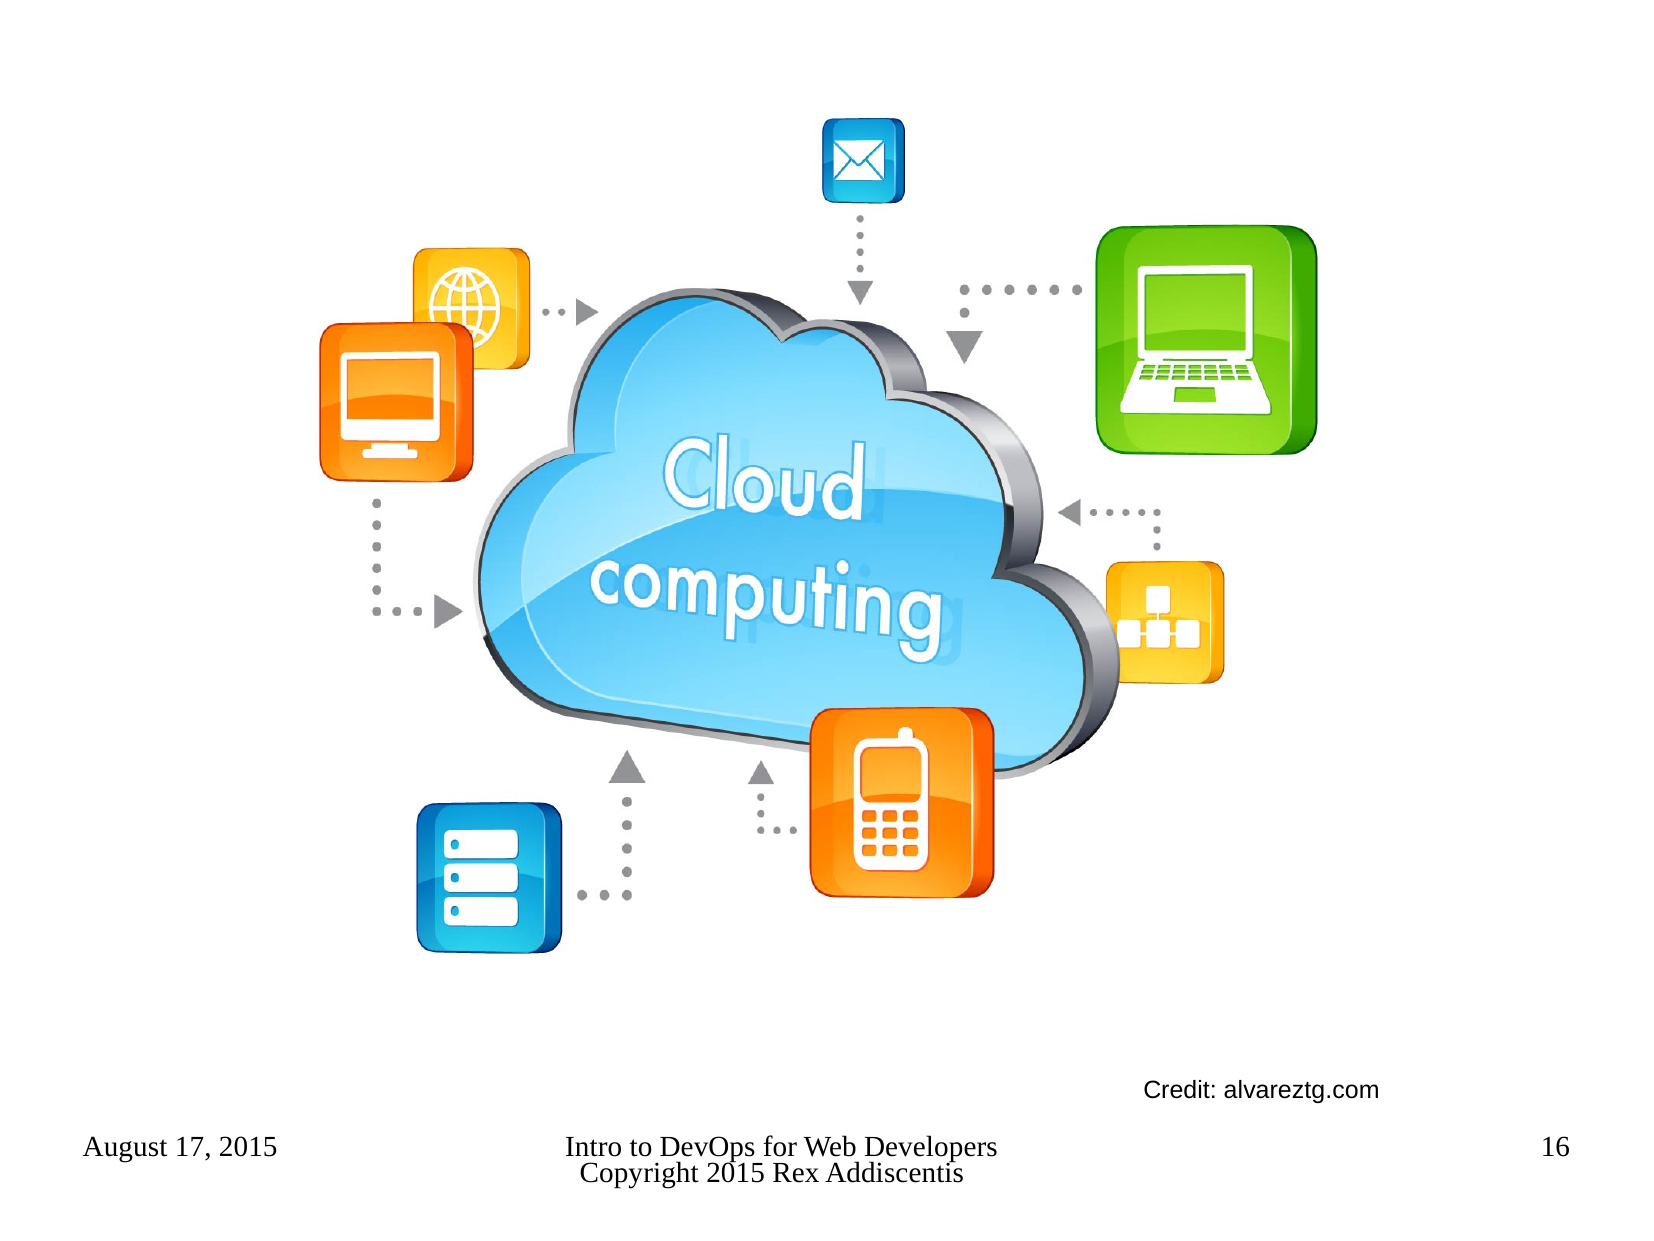

# Credit: alvareztg.com
August 17, 2015
Intro to DevOps for Web Developers Copyright 2015 Rex Addiscentis
16